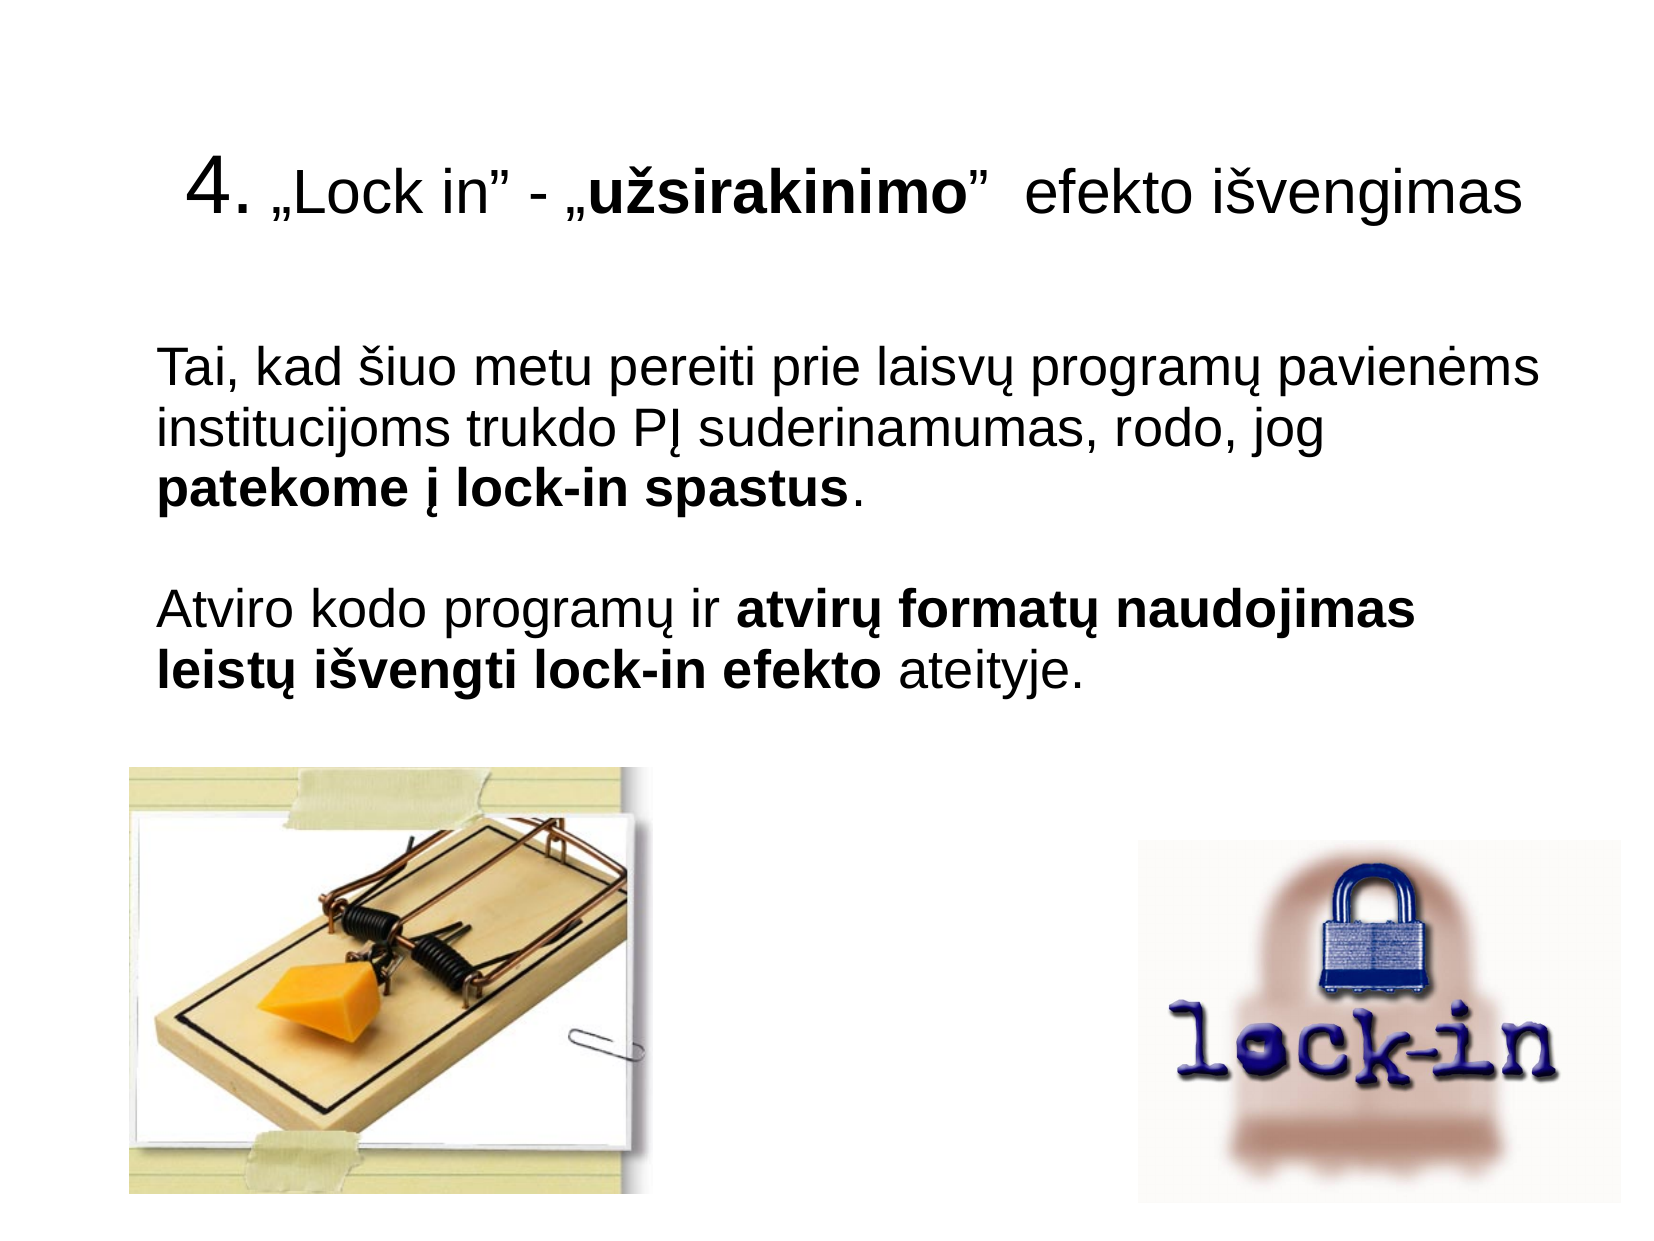

4. „Lock in” - „užsirakinimo” efekto išvengimas
Tai, kad šiuo metu pereiti prie laisvų programų pavienėms institucijoms trukdo PĮ suderinamumas, rodo, jog patekome į lock-in spastus.
Atviro kodo programų ir atvirų formatų naudojimas leistų išvengti lock-in efekto ateityje.